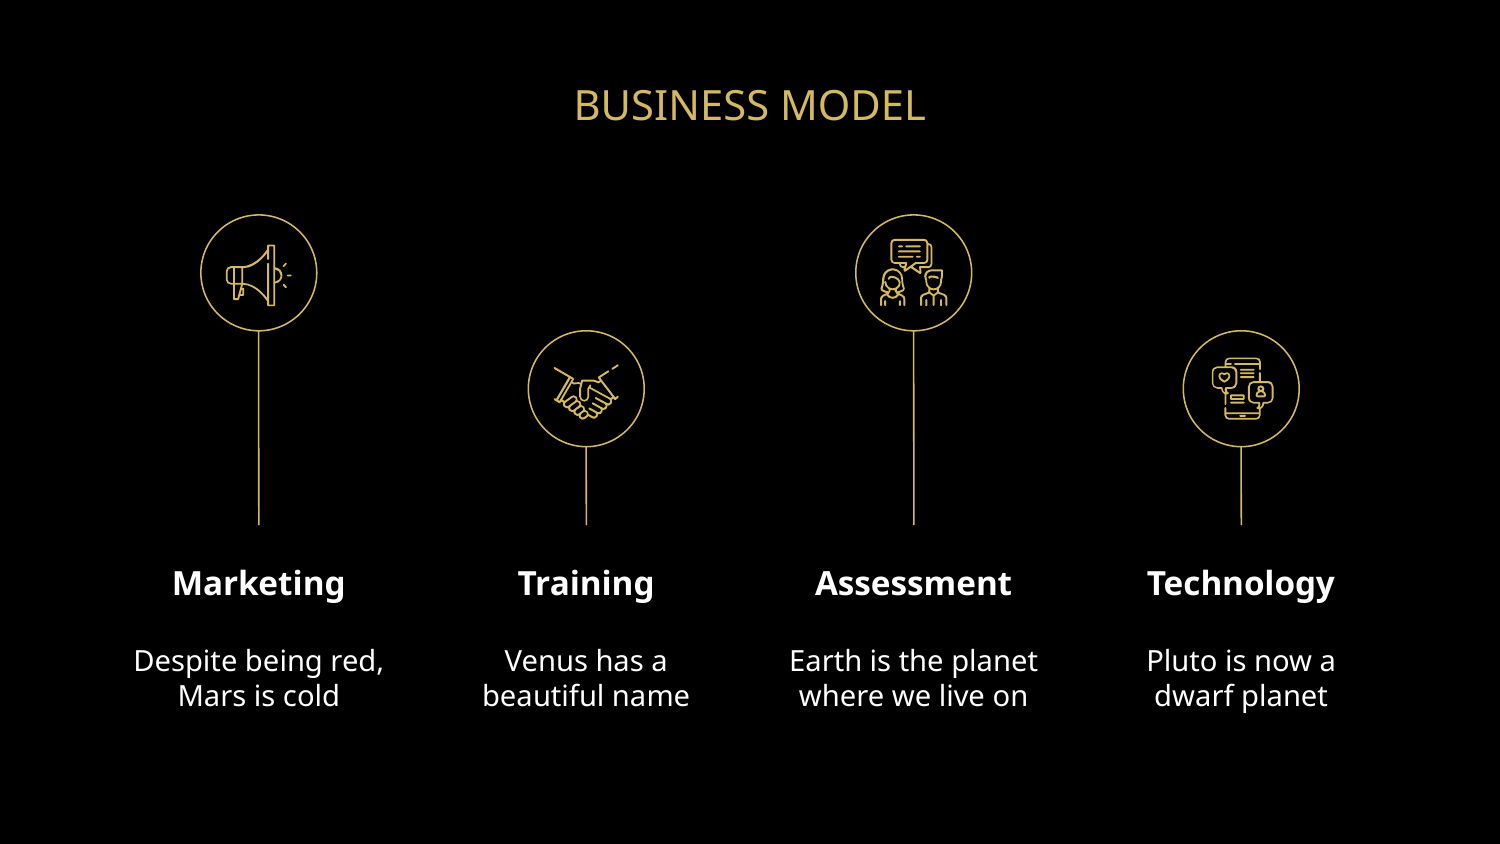

# BUSINESS MODEL
Marketing
Training
Assessment
Technology
Despite being red,
Mars is cold
Venus has a
beautiful name
Earth is the planet where we live on
Pluto is now a dwarf planet